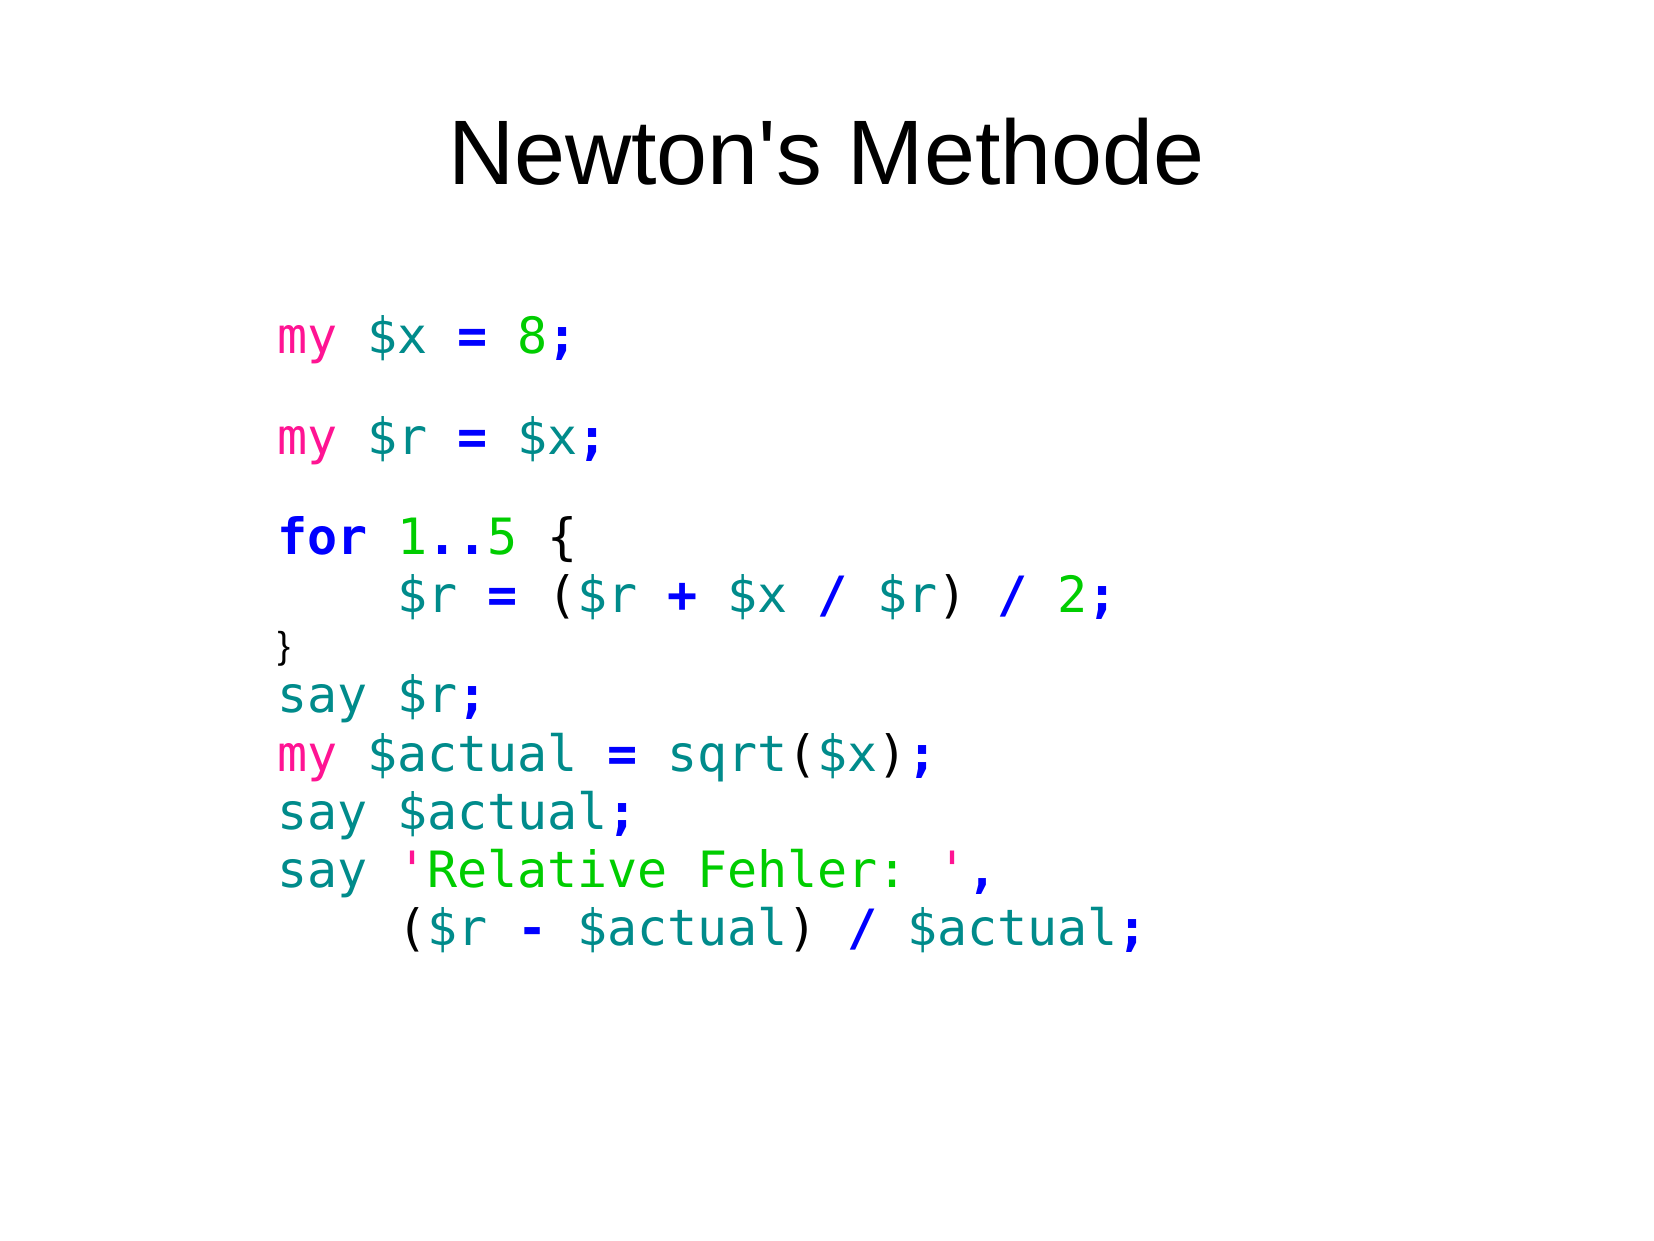

# Newton's Methode
my $x = 8;
my $r = $x;
for 1..5 {
 $r = ($r + $x / $r) / 2;
}
say $r;
my $actual = sqrt($x);
say $actual;
say 'Relative Fehler: ',
 ($r - $actual) / $actual;